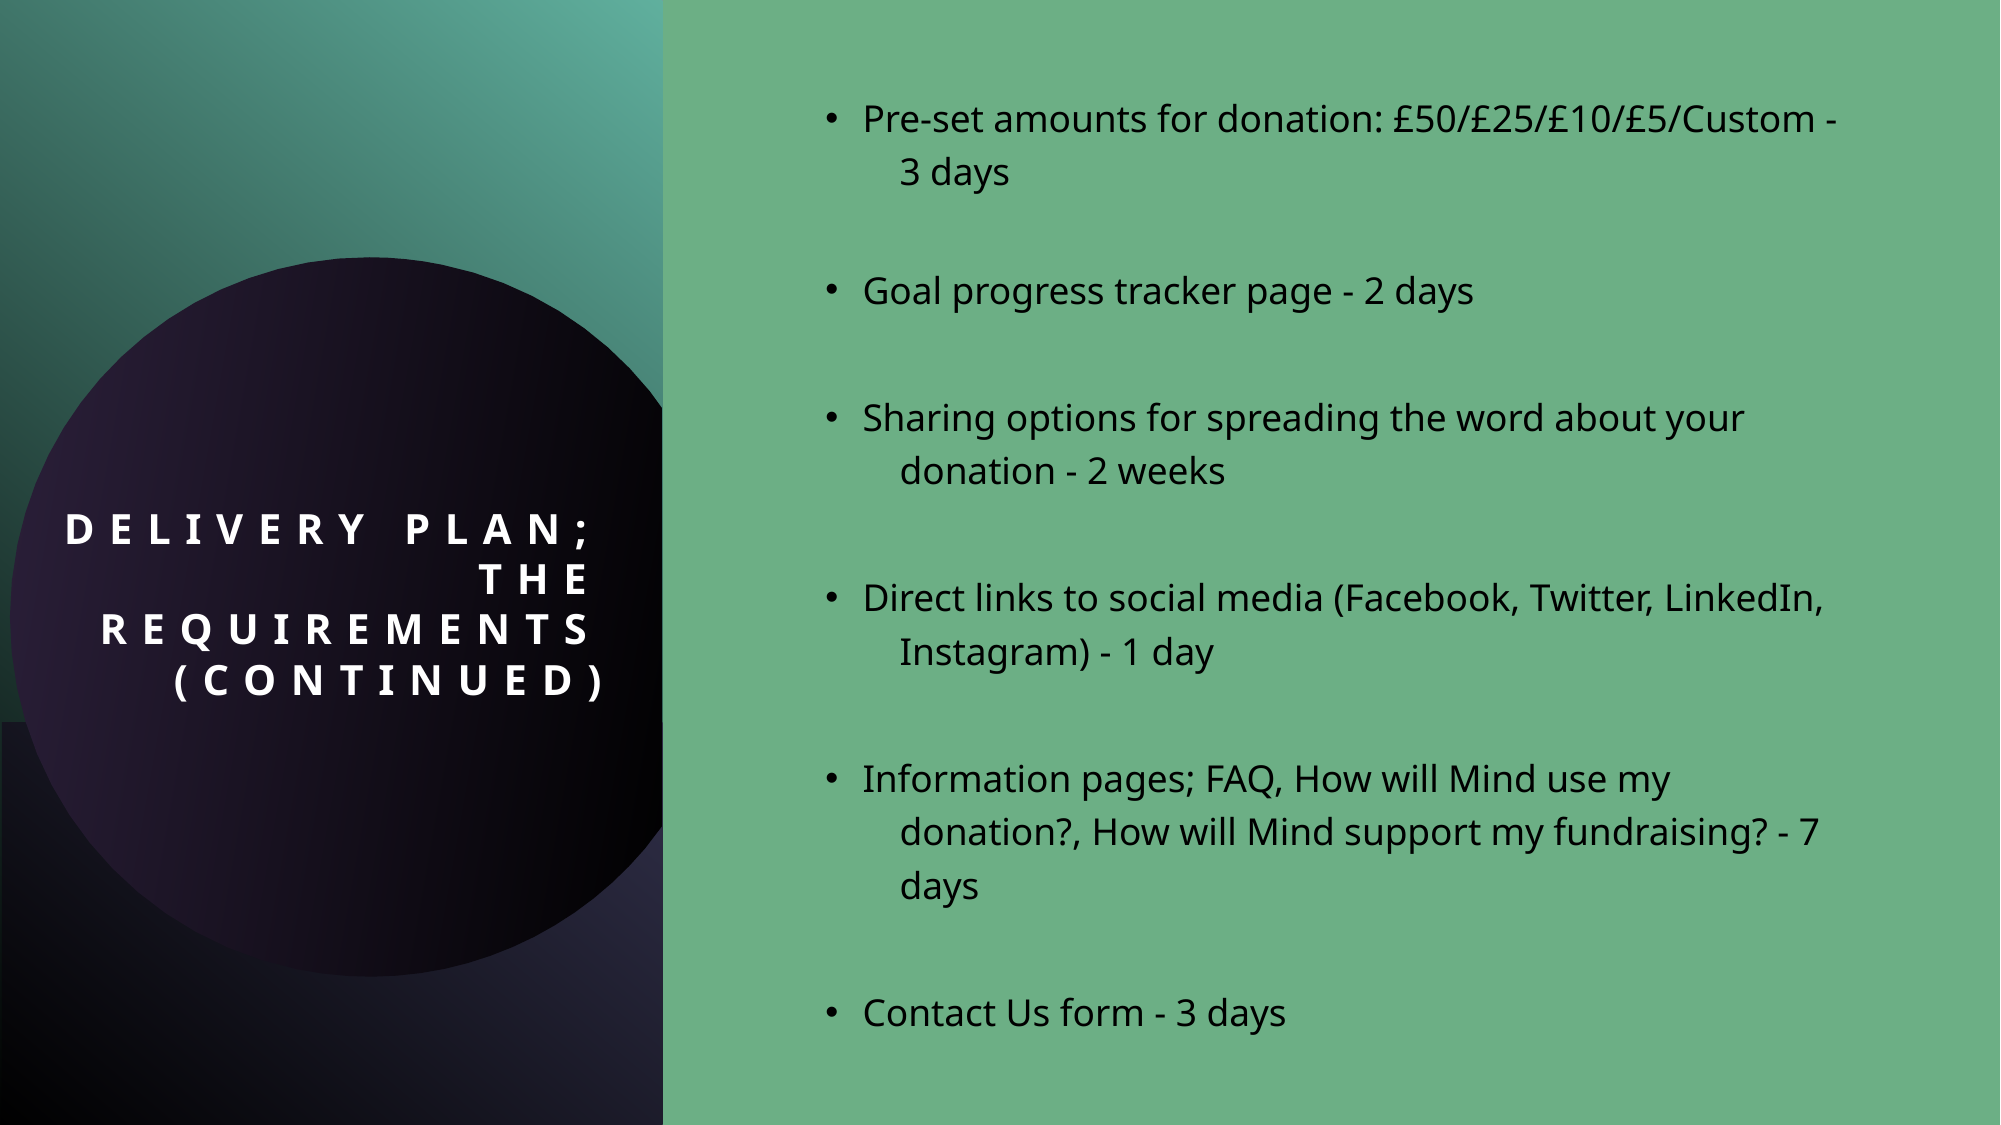

Pre-set amounts for donation: £50/£25/£10/£5/Custom - 3 days
Goal progress tracker page - 2 days
Sharing options for spreading the word about your donation - 2 weeks
Direct links to social media (Facebook, Twitter, LinkedIn, Instagram) - 1 day
Information pages; FAQ, How will Mind use my donation?, How will Mind support my fundraising? - 7 days
Contact Us form - 3 days
# Delivery plan; the requirements (continued)